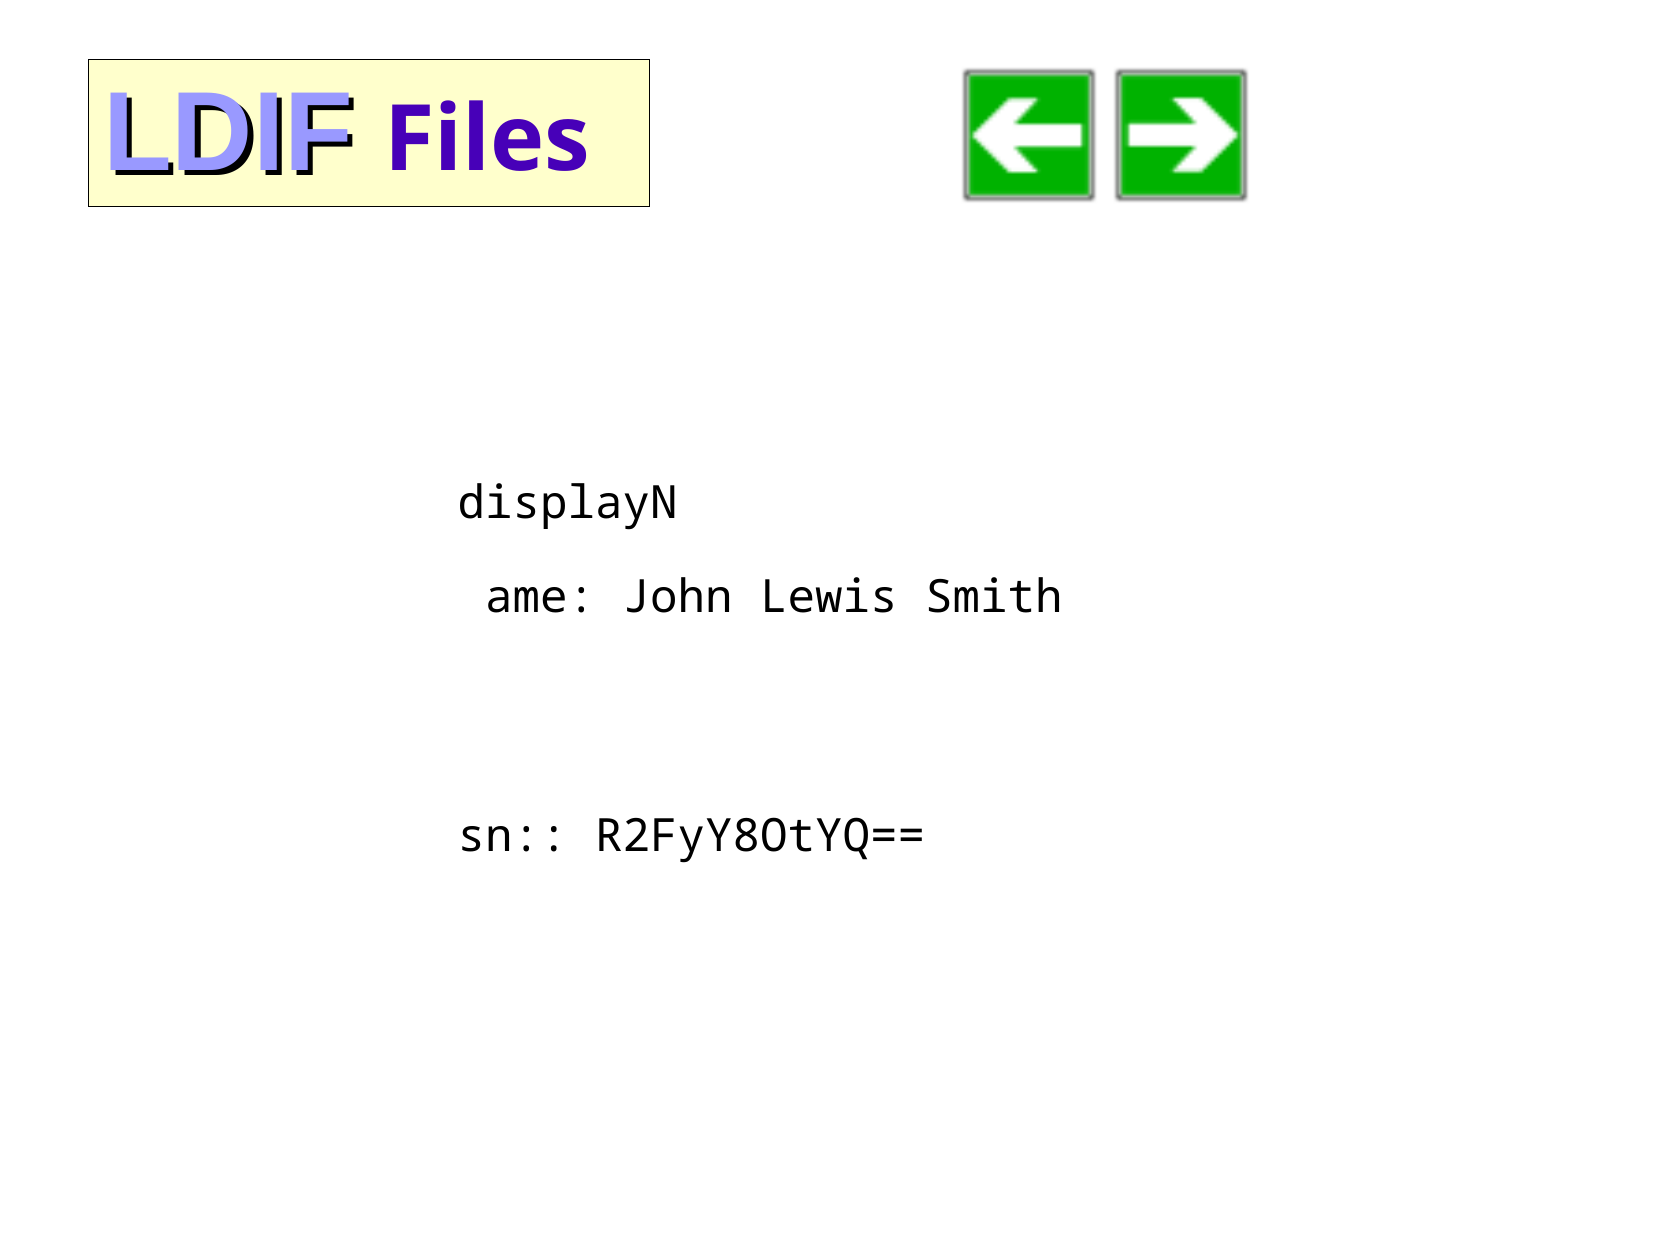

LDIF Files
displayN
 ame: John Lewis Smith
sn:: R2FyY8OtYQ==